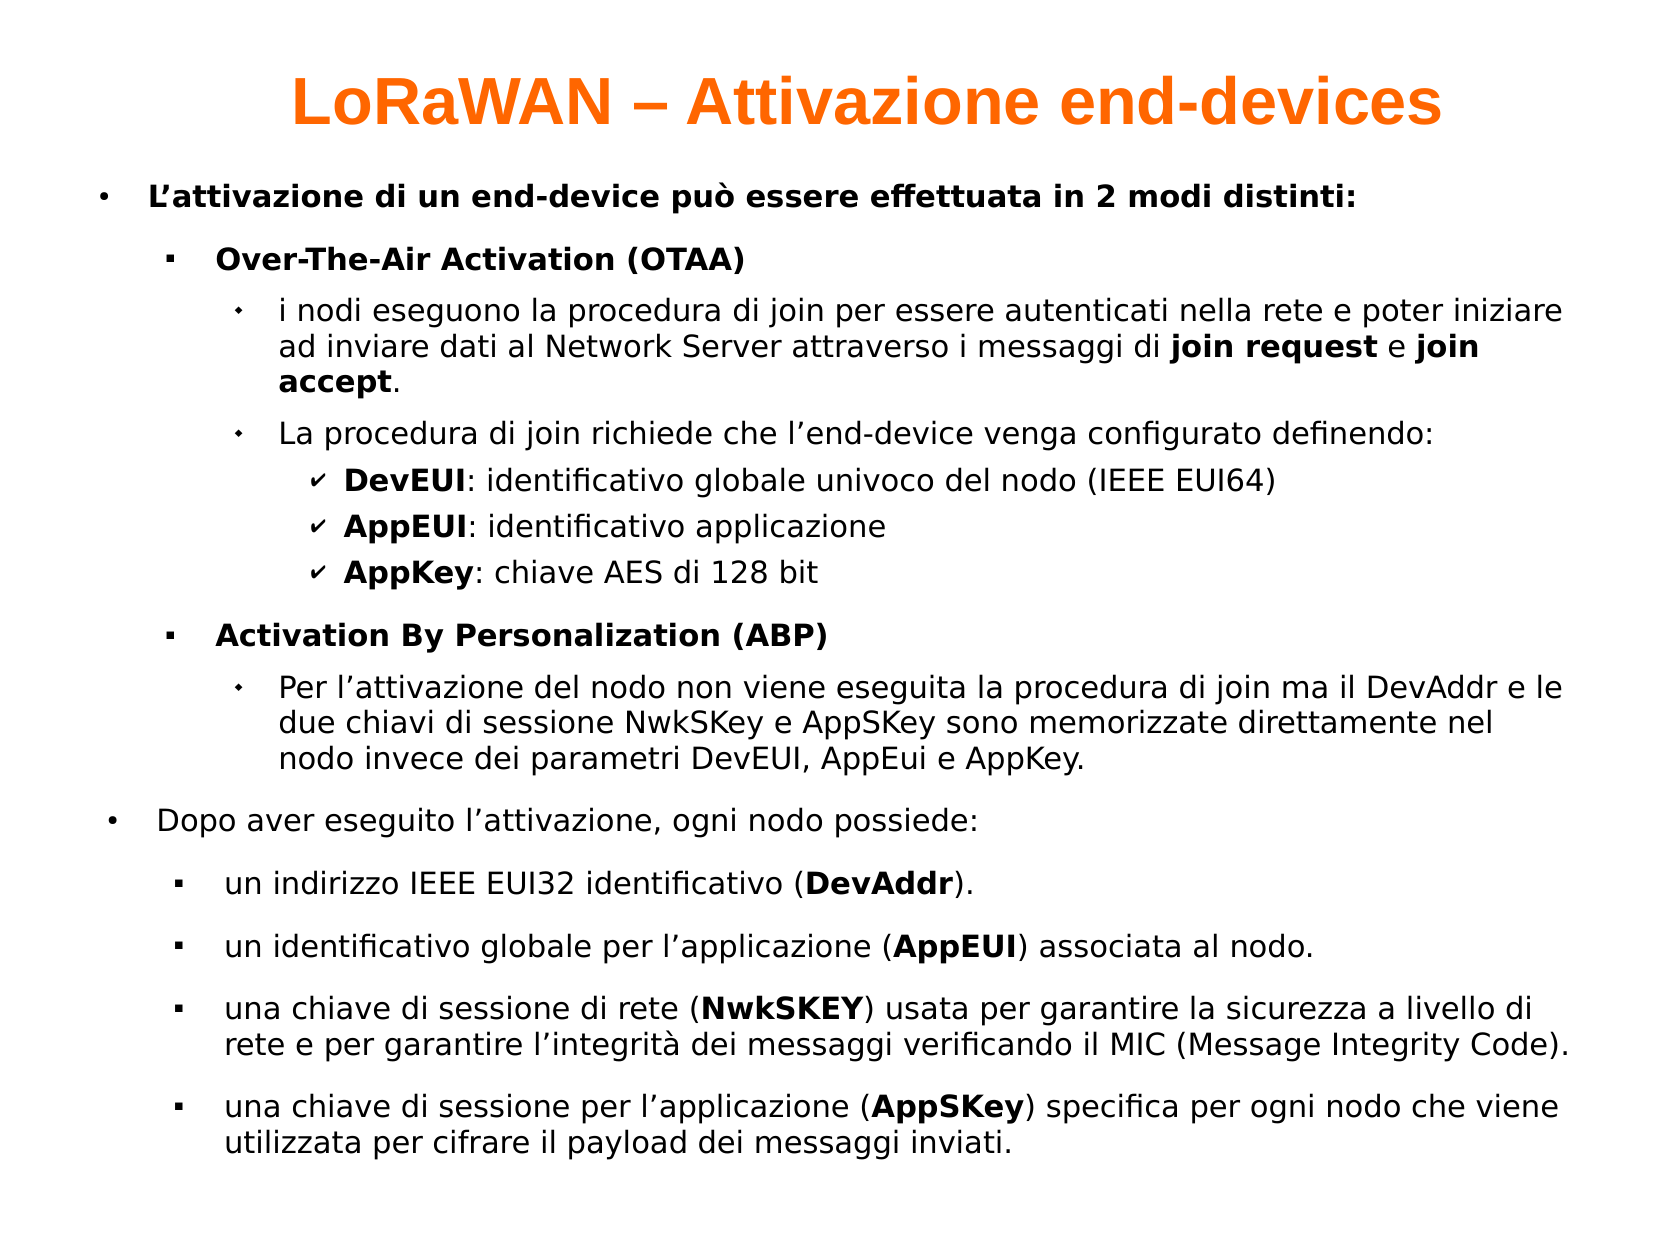

# LoRaWAN – Attivazione end-devices
L’attivazione di un end-device può essere effettuata in 2 modi distinti:
Over-The-Air Activation (OTAA)
i nodi eseguono la procedura di join per essere autenticati nella rete e poter iniziare ad inviare dati al Network Server attraverso i messaggi di join request e join accept.
La procedura di join richiede che l’end-device venga configurato definendo:
DevEUI: identificativo globale univoco del nodo (IEEE EUI64)
AppEUI: identificativo applicazione
AppKey: chiave AES di 128 bit
Activation By Personalization (ABP)
Per l’attivazione del nodo non viene eseguita la procedura di join ma il DevAddr e le due chiavi di sessione NwkSKey e AppSKey sono memorizzate direttamente nel nodo invece dei parametri DevEUI, AppEui e AppKey.
Dopo aver eseguito l’attivazione, ogni nodo possiede:
un indirizzo IEEE EUI32 identificativo (DevAddr).
un identificativo globale per l’applicazione (AppEUI) associata al nodo.
una chiave di sessione di rete (NwkSKEY) usata per garantire la sicurezza a livello di rete e per garantire l’integrità dei messaggi verificando il MIC (Message Integrity Code).
una chiave di sessione per l’applicazione (AppSKey) specifica per ogni nodo che viene utilizzata per cifrare il payload dei messaggi inviati.